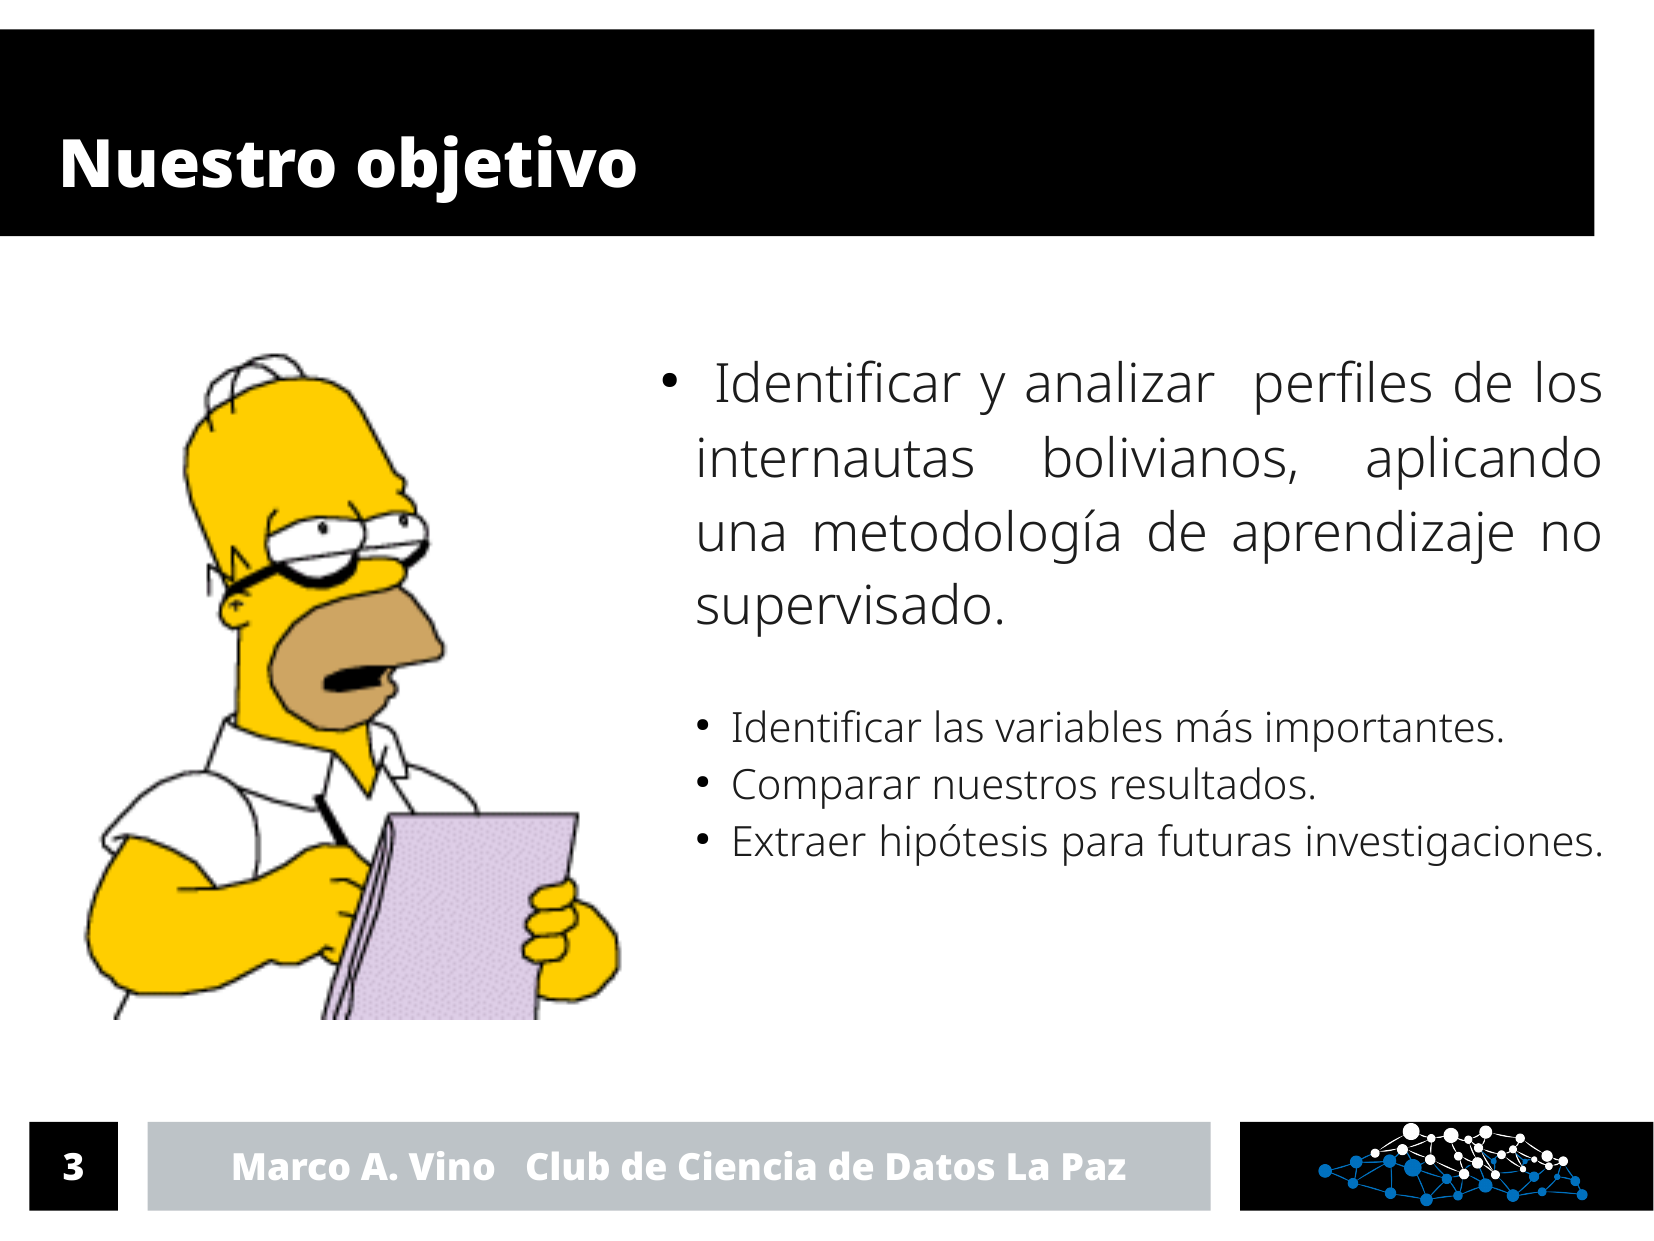

# Nuestro objetivo
 Identificar y analizar perfiles de los internautas bolivianos, aplicando una metodología de aprendizaje no supervisado.
Identificar las variables más importantes.
Comparar nuestros resultados.
Extraer hipótesis para futuras investigaciones.
3